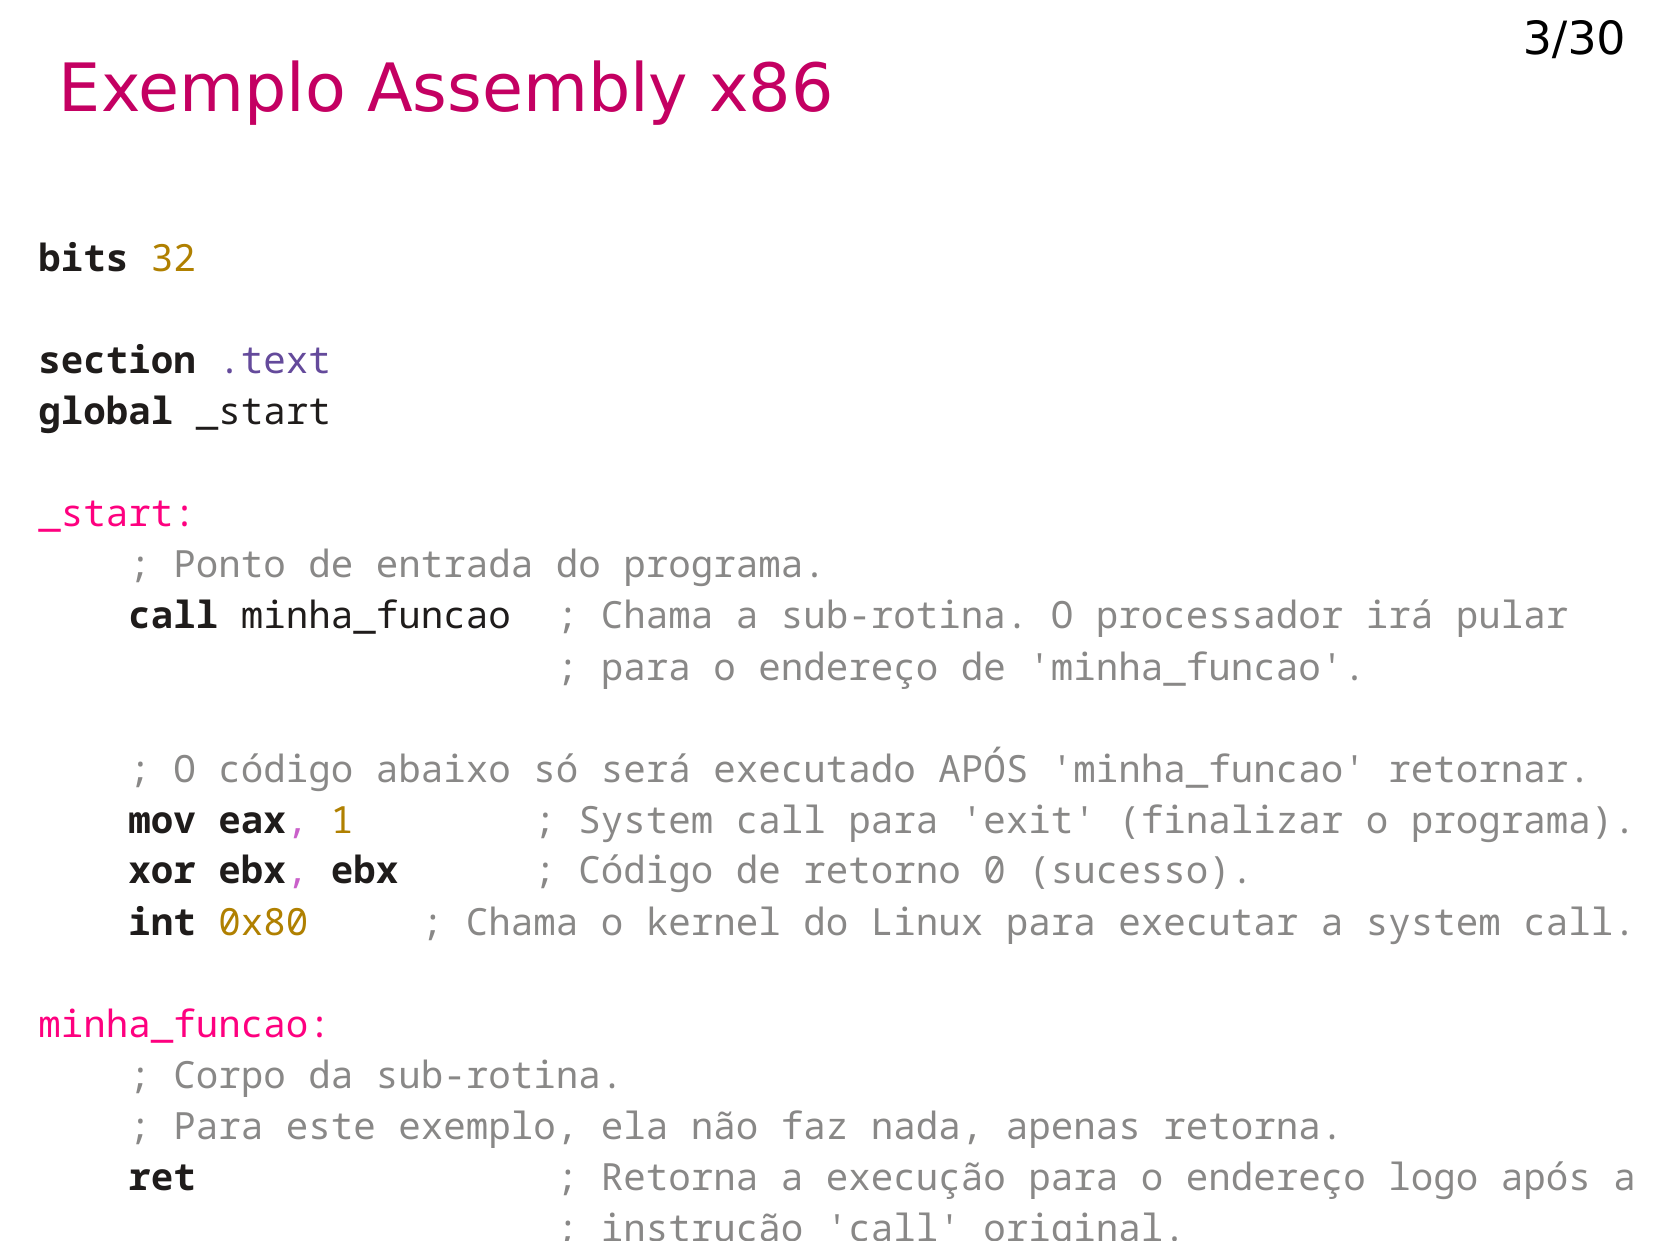

3
# Exemplo Assembly x86
bits 32
section .text
global _start
_start:
 ; Ponto de entrada do programa.
 call minha_funcao ; Chama a sub-rotina. O processador irá pular
 ; para o endereço de 'minha_funcao'.
 ; O código abaixo só será executado APÓS 'minha_funcao' retornar.
 mov eax, 1 ; System call para 'exit' (finalizar o programa).
 xor ebx, ebx ; Código de retorno 0 (sucesso).
 int 0x80 ; Chama o kernel do Linux para executar a system call.
minha_funcao:
 ; Corpo da sub-rotina.
 ; Para este exemplo, ela não faz nada, apenas retorna.
 ret ; Retorna a execução para o endereço logo após a
 ; instrução 'call' original.